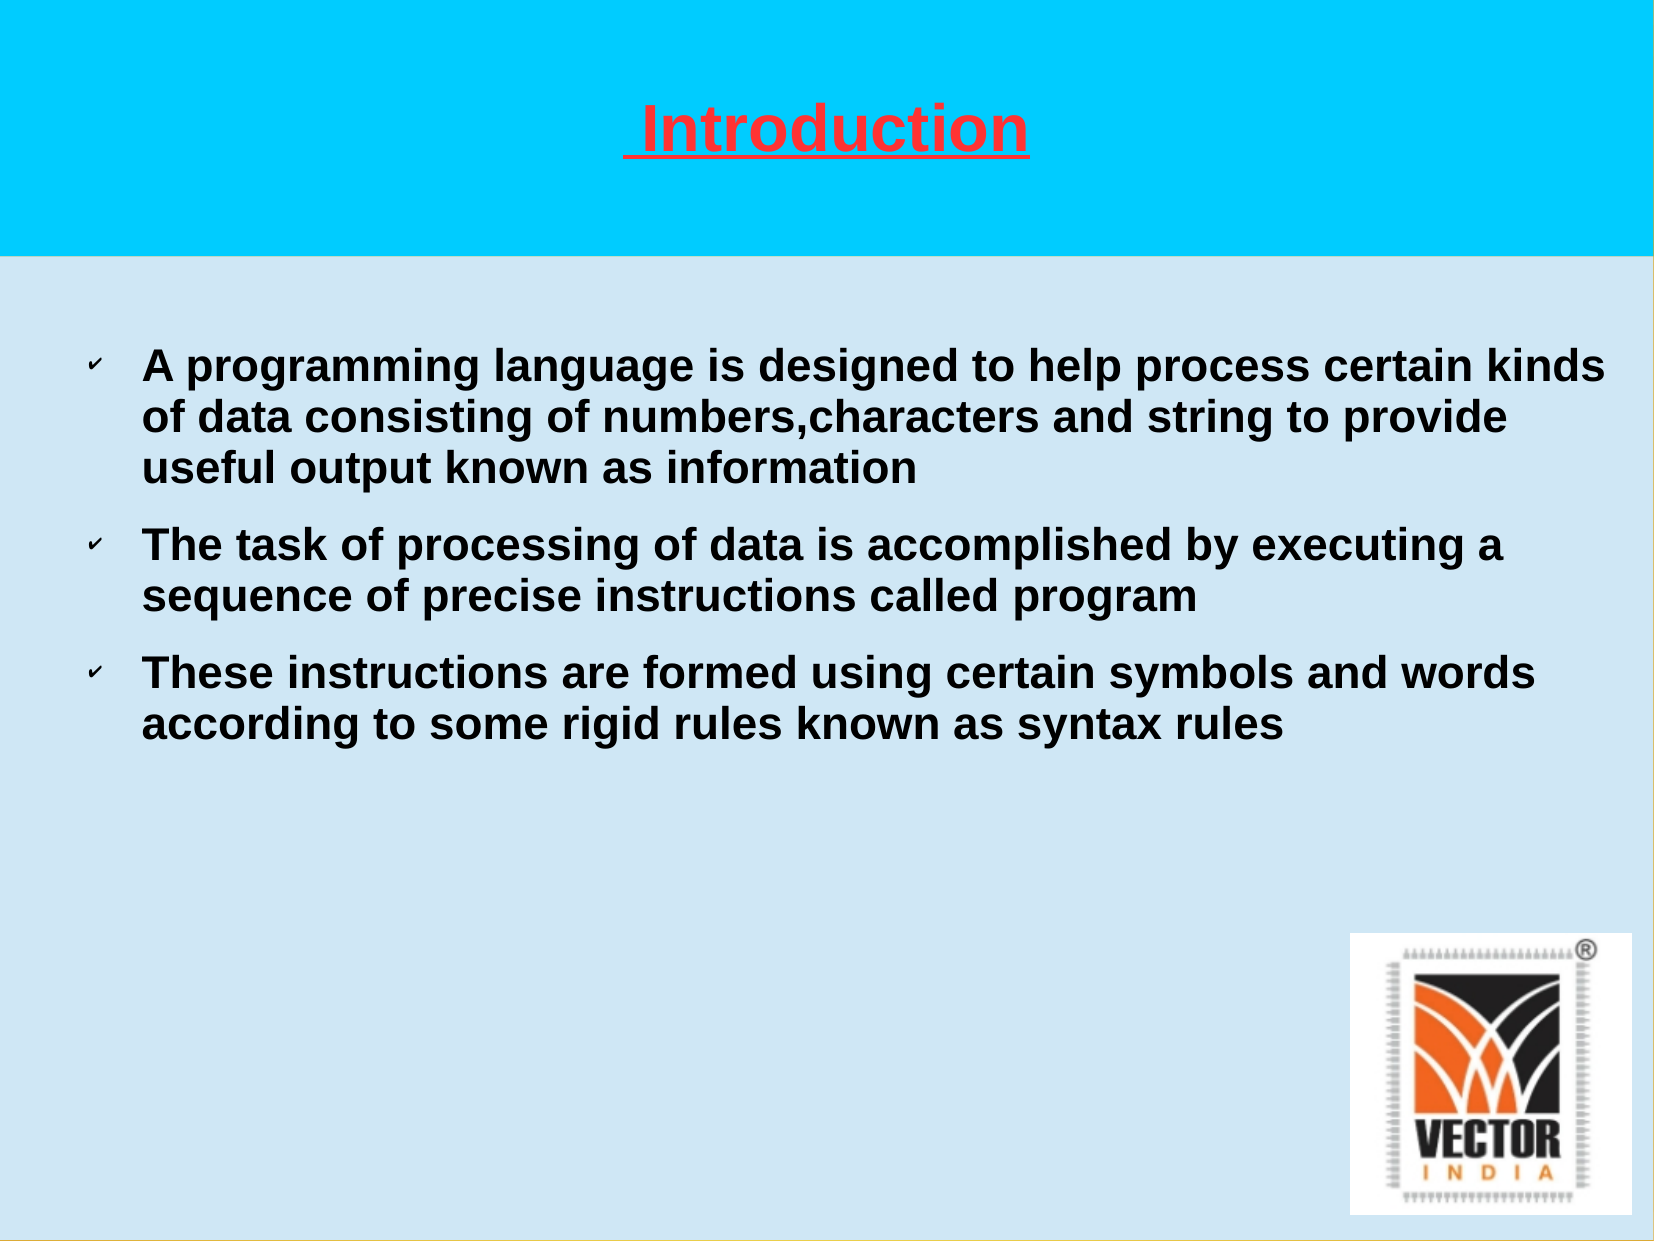

# Introduction
A programming language is designed to help process certain kinds of data consisting of numbers,characters and string to provide useful output known as information
The task of processing of data is accomplished by executing a sequence of precise instructions called program
These instructions are formed using certain symbols and words according to some rigid rules known as syntax rules